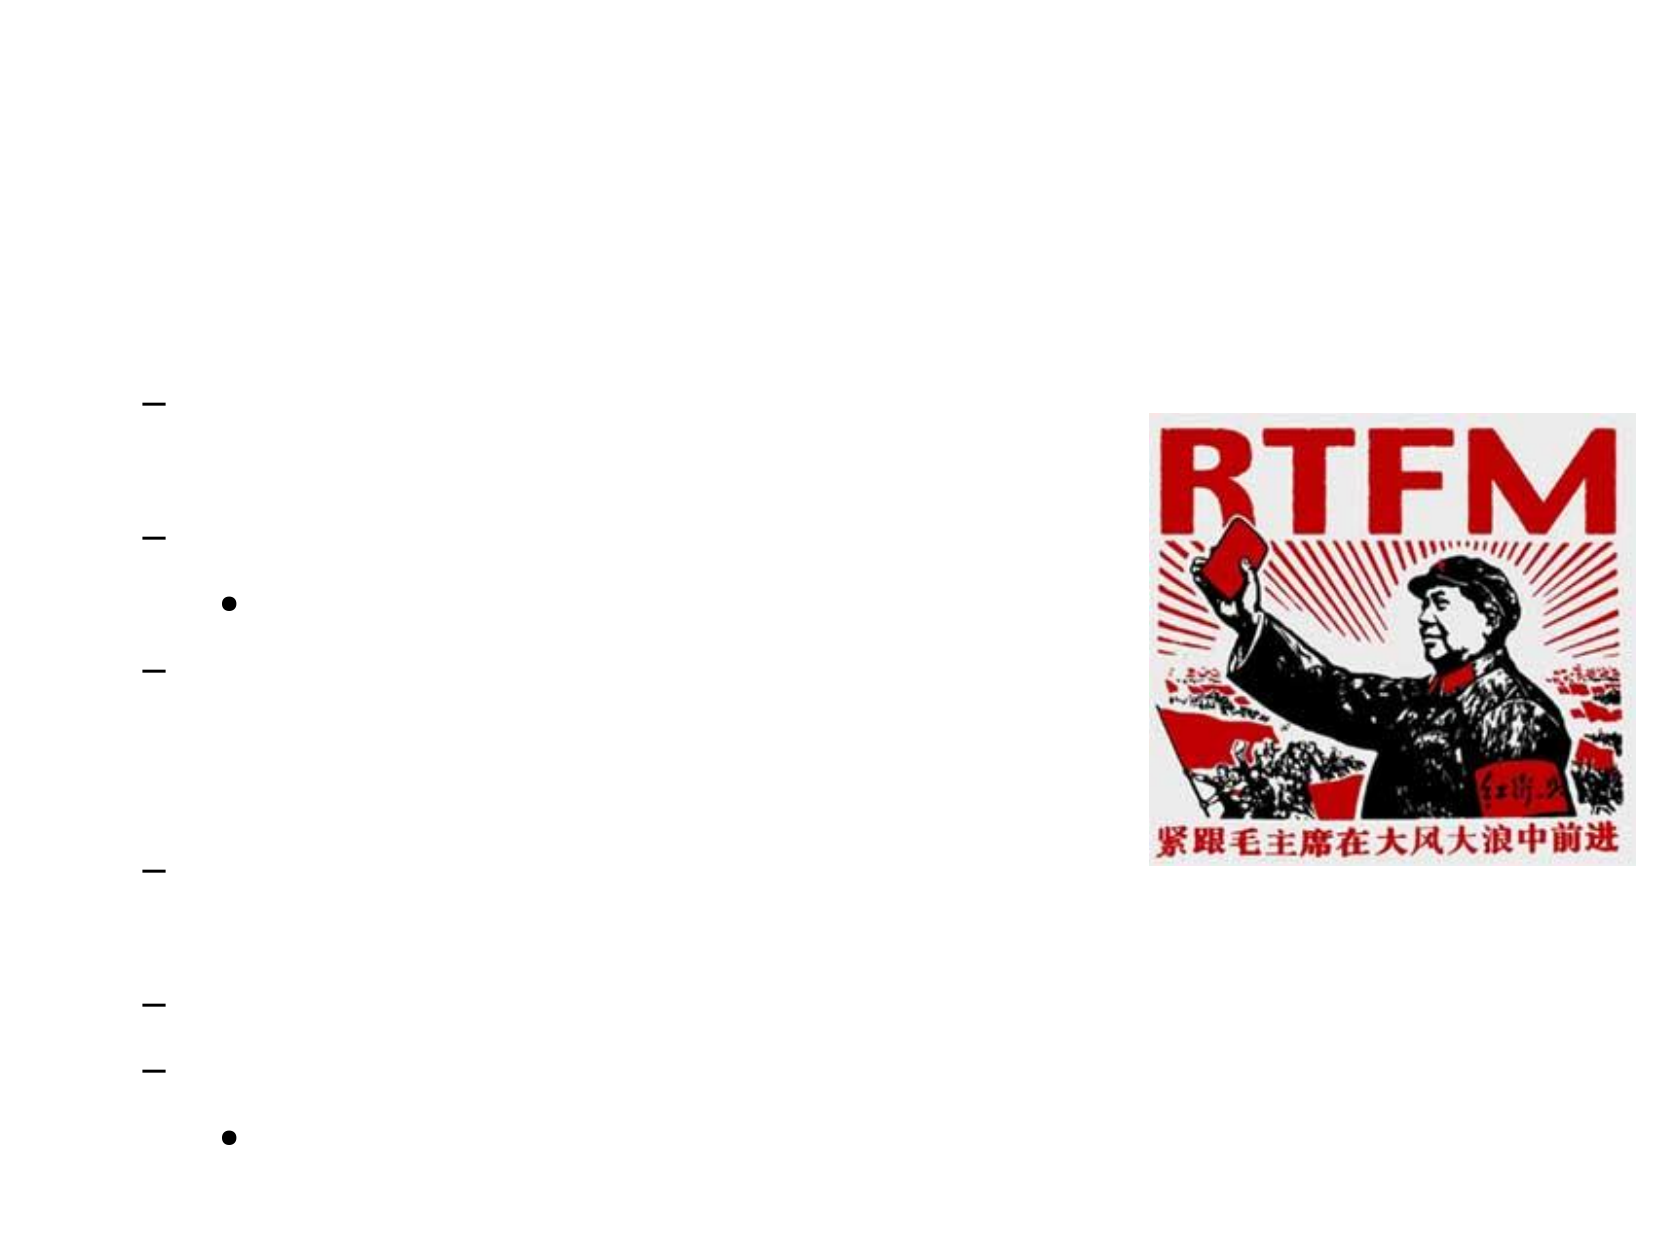

# Alguns comandos básicos
man
Exibe o manual de algum comando,
programa ou bilioteca
Modo de uso:
man [nº da seção] <cmd>
Dividido em sete seções (alguns
itens possuem mais de uma entrada
em seções diferentes, por ex, printf)
Mais detalhes: man man (funciona!)
apropos
Faz uma busca nas man pages
Modo de uso:
apropos <key word>
info